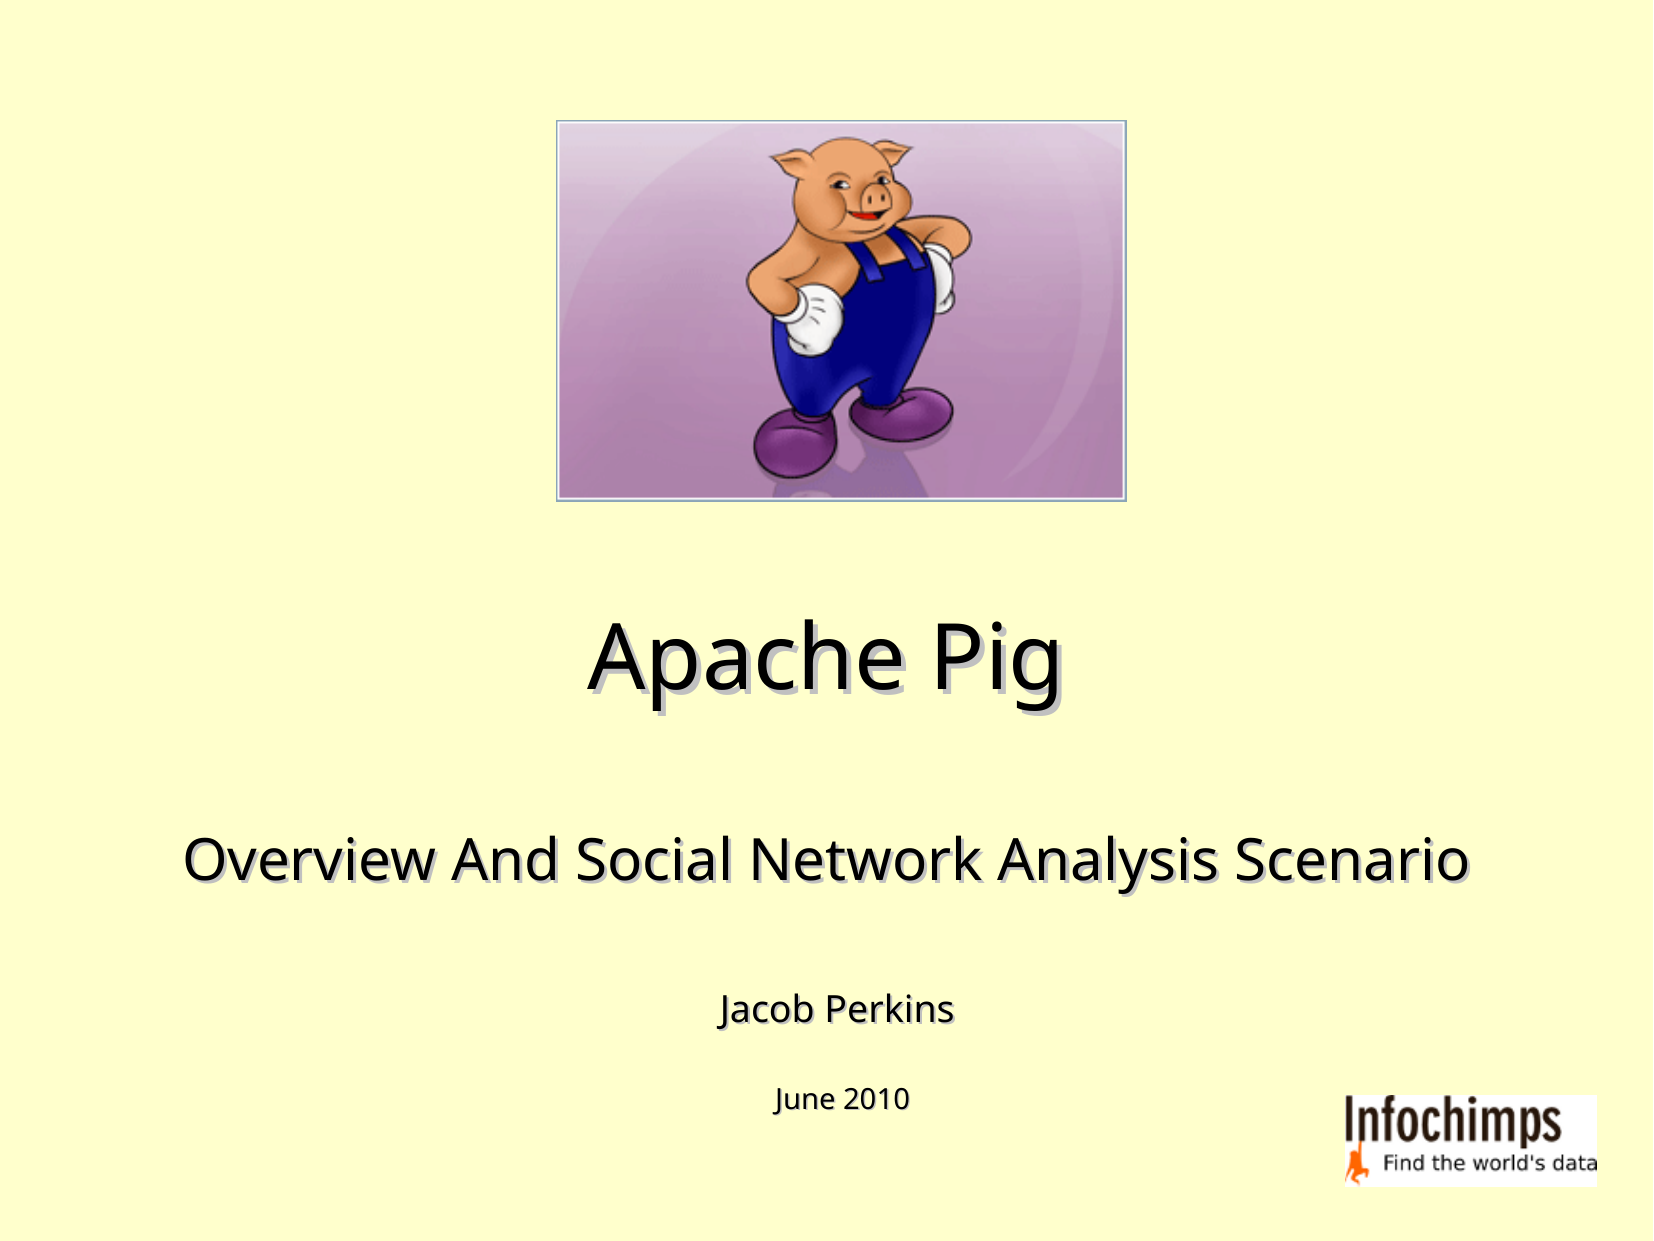

# Apache Pig
Overview And Social Network Analysis Scenario
Jacob Perkins
 June 2010